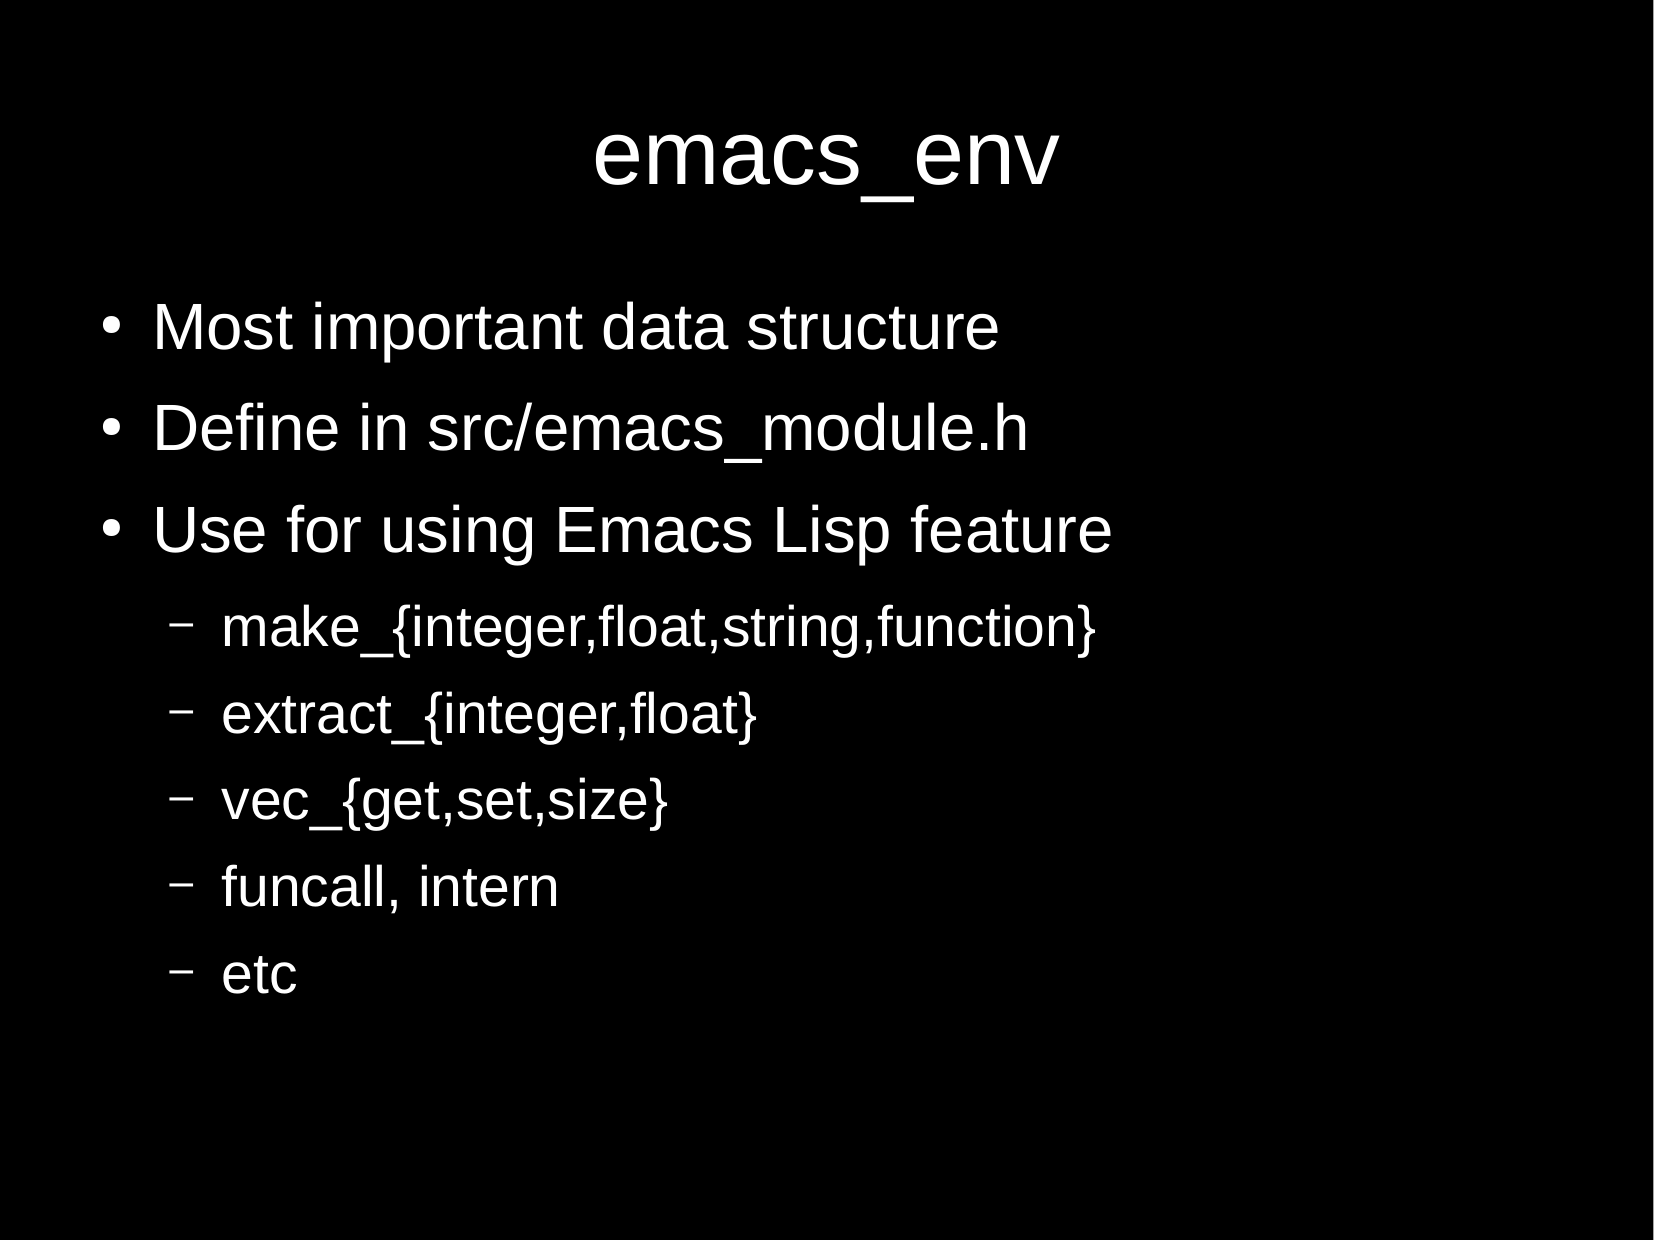

# emacs_env
Most important data structure
Define in src/emacs_module.h
Use for using Emacs Lisp feature
make_{integer,float,string,function}
extract_{integer,float}
vec_{get,set,size}
funcall, intern
etc